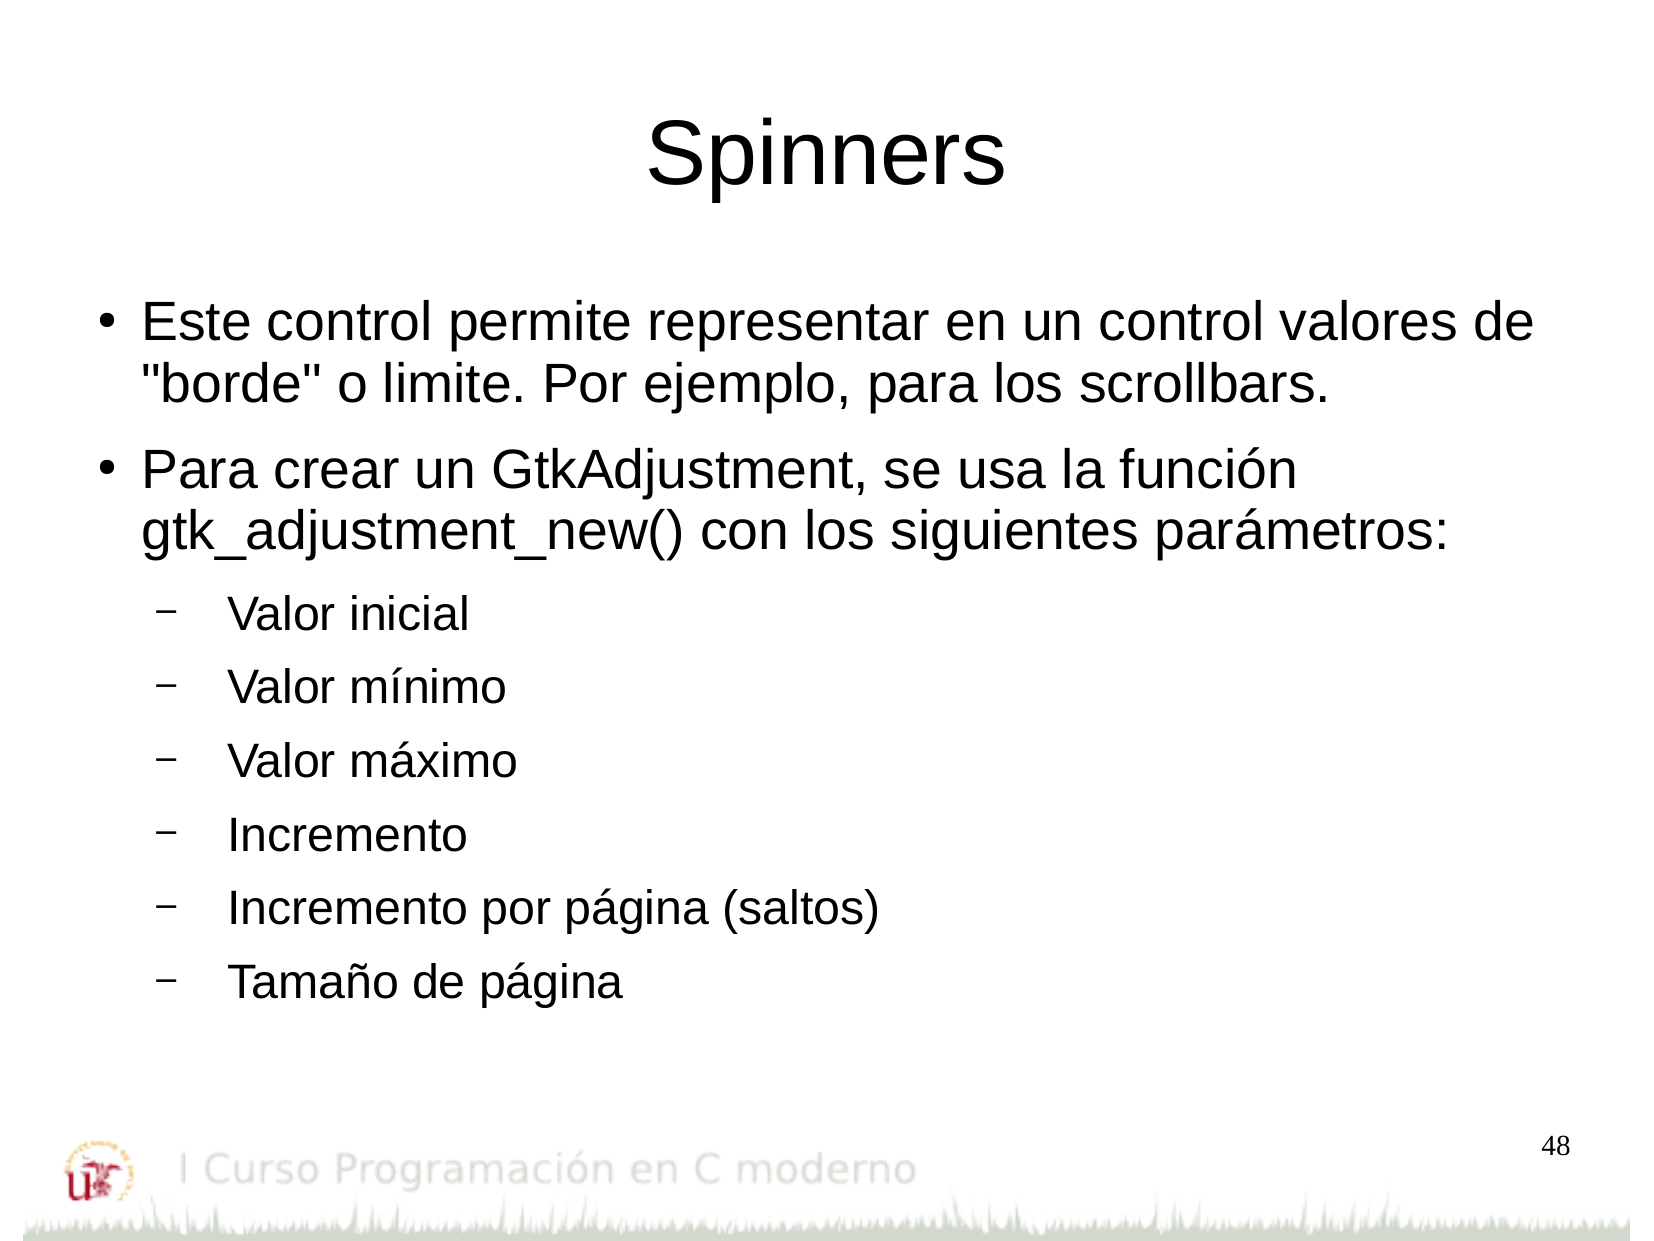

# Spinners
Este control permite representar en un control valores de "borde" o limite. Por ejemplo, para los scrollbars.
Para crear un GtkAdjustment, se usa la función gtk_adjustment_new() con los siguientes parámetros:
 Valor inicial
 Valor mínimo
 Valor máximo
 Incremento
 Incremento por página (saltos)
 Tamaño de página
48